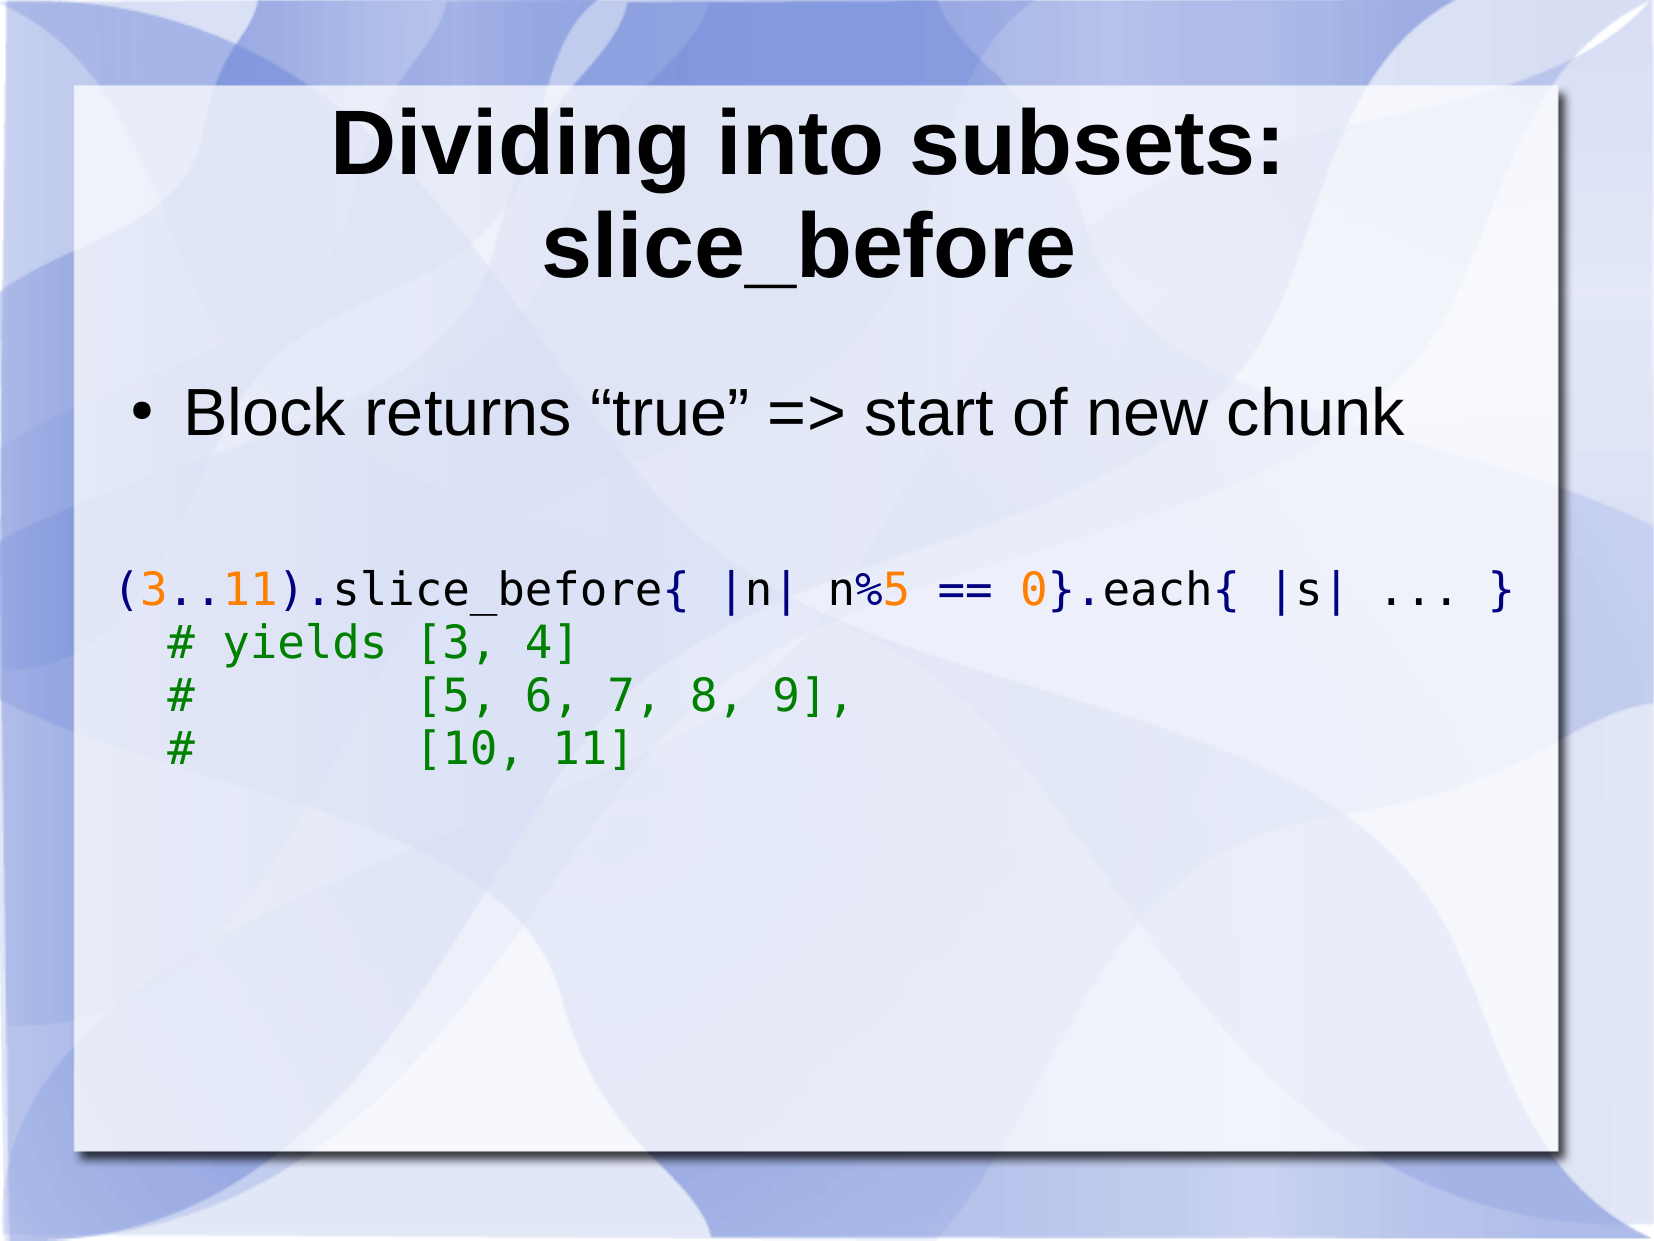

# Dividing into subsets: slice_before
Block returns “true” => start of new chunk
(3..11).slice_before{ |n| n%5 == 0}.each{ |s| ... }
 # yields [3, 4]
 # [5, 6, 7, 8, 9],
 # [10, 11]